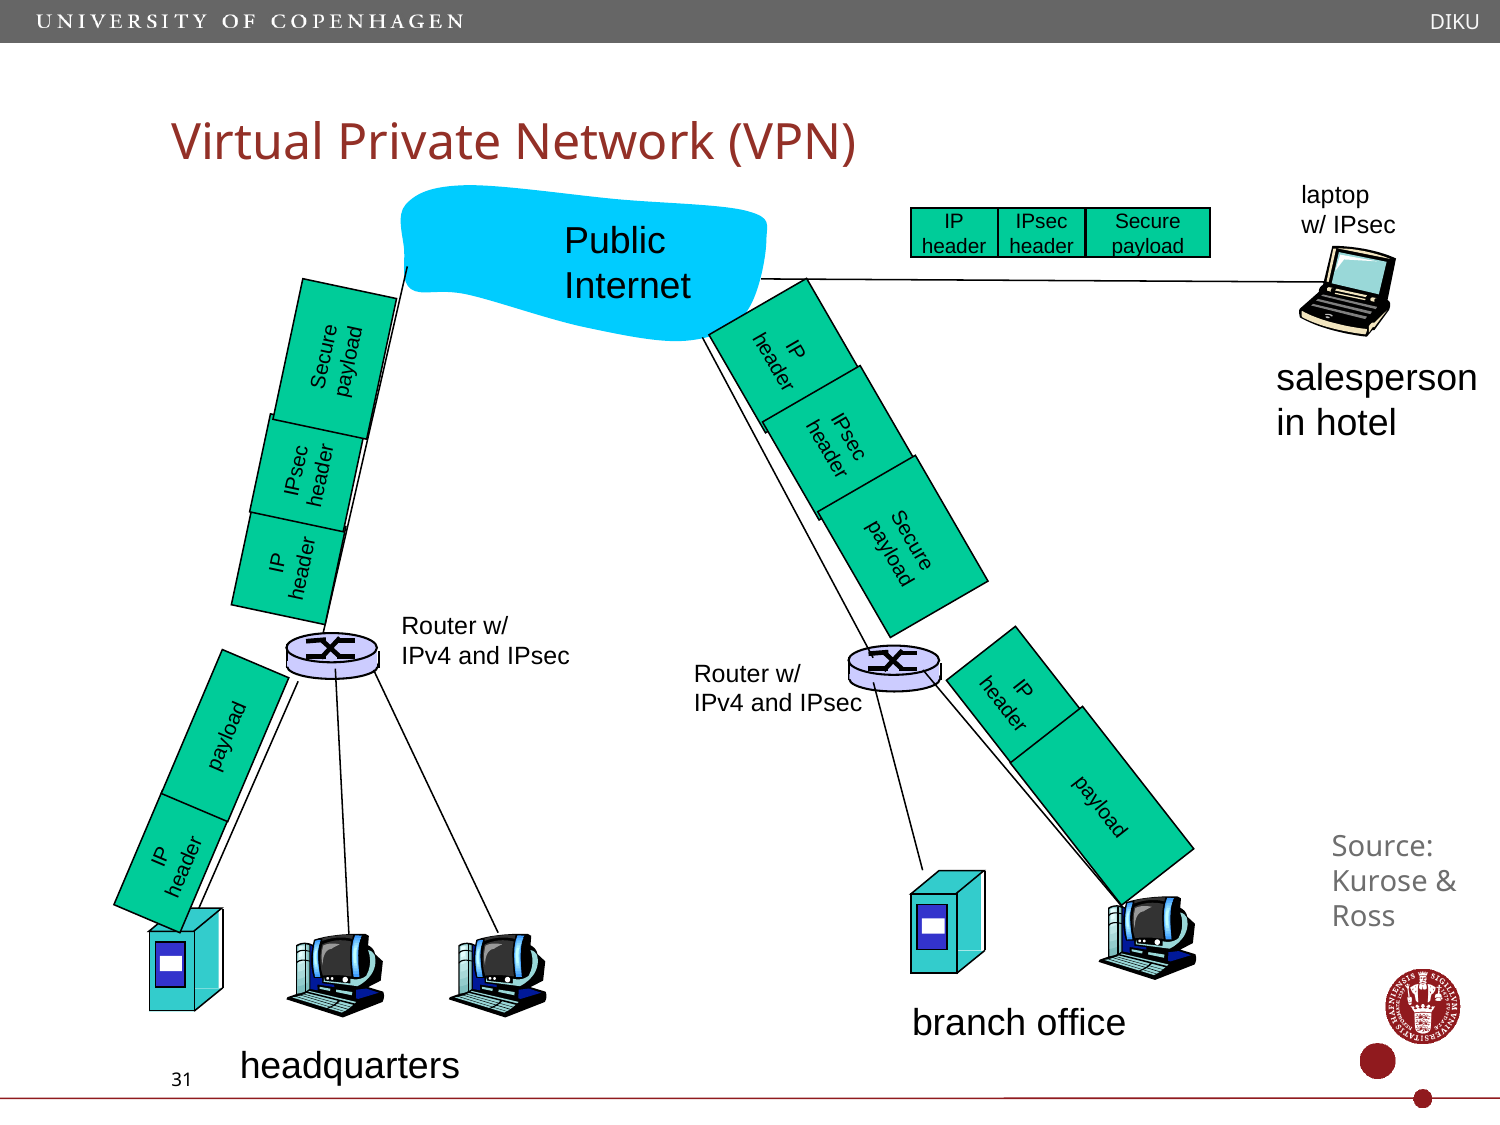

DIKU
Virtual Private Network (VPN)
laptop
w/ IPsec
Public
Internet
IP
header
IPsec
header
Secure
payload
IP
header
IPsec
header
Secure
payload
Secure
payload
IPsec
header
IP
header
salesperson
in hotel
Router w/
IPv4 and IPsec
IP
header
payload
Router w/
IPv4 and IPsec
payload
IP
header
branch office
headquarters
Source: Kurose & Ross